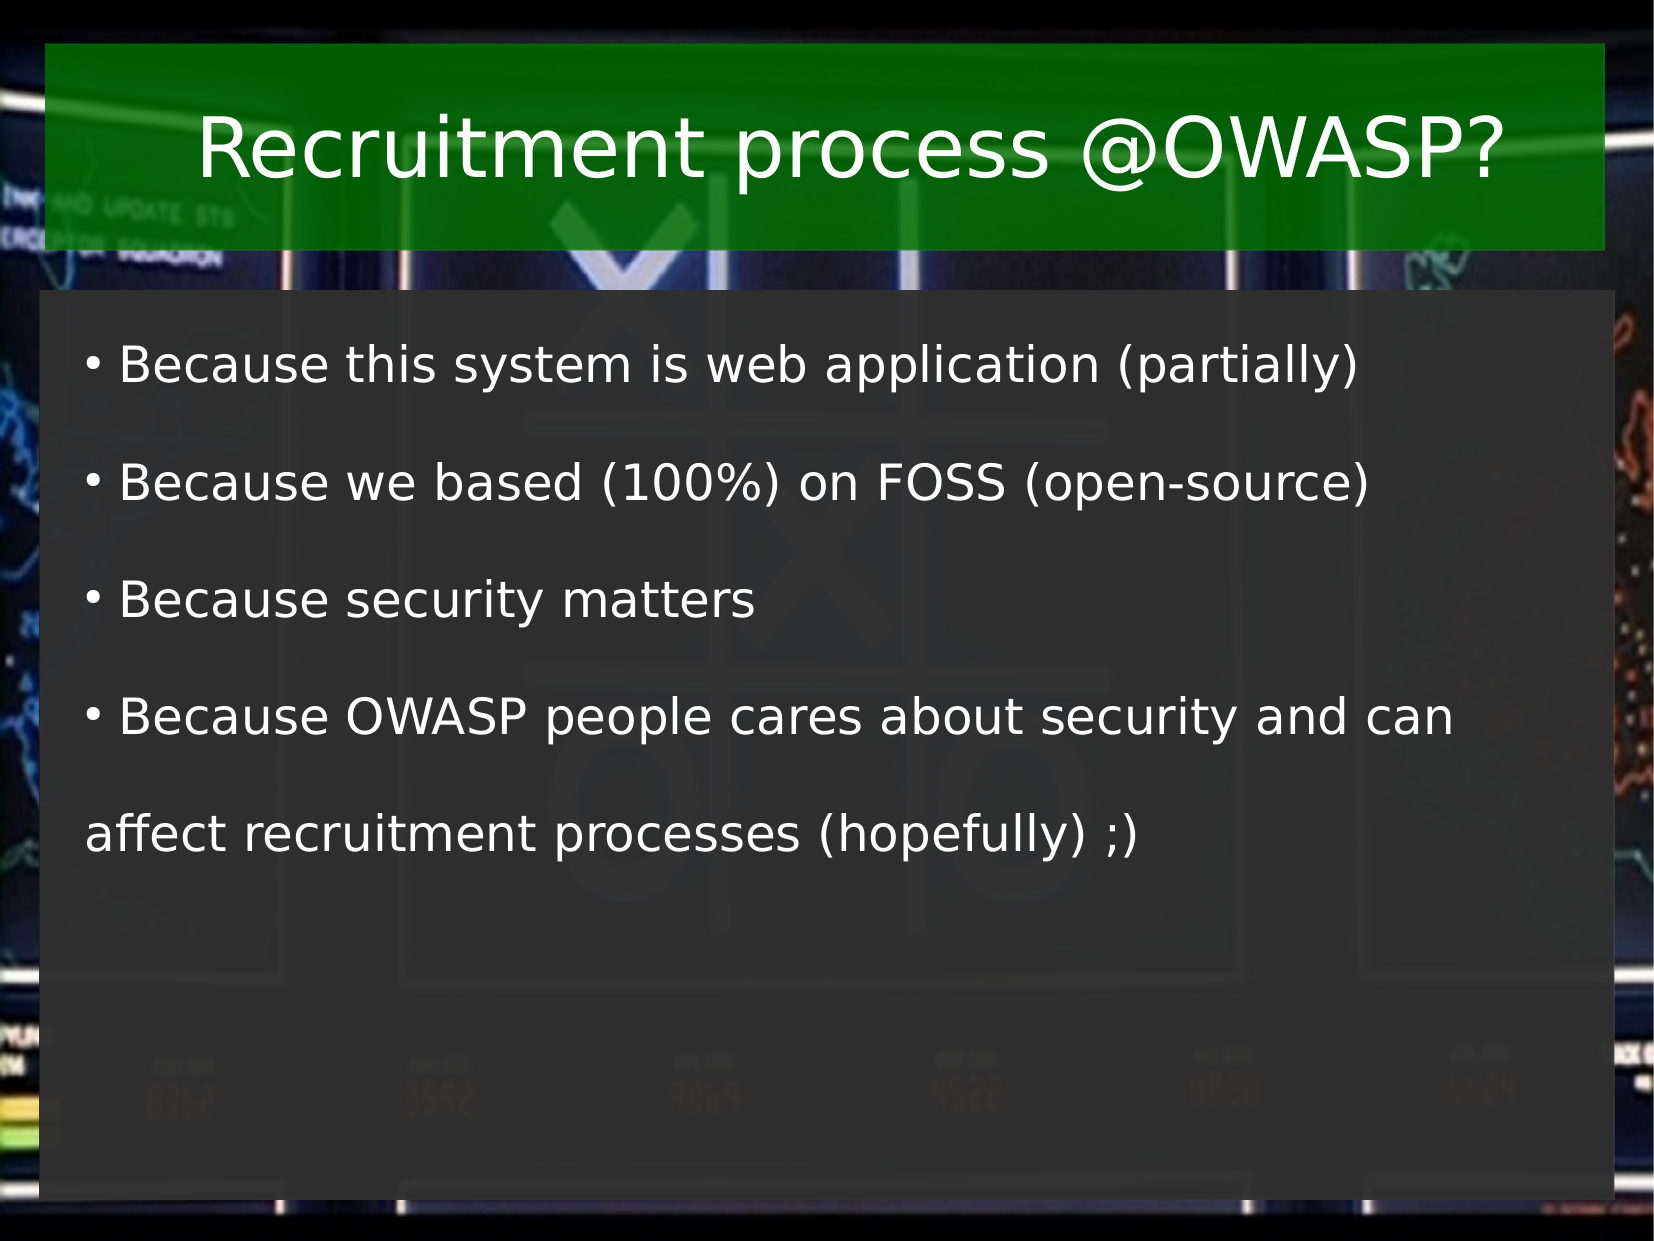

# Recruitment process @OWASP?
 Because this system is web application (partially)
 Because we based (100%) on FOSS (open-source)
 Because security matters
 Because OWASP people cares about security and can affect recruitment processes (hopefully) ;)